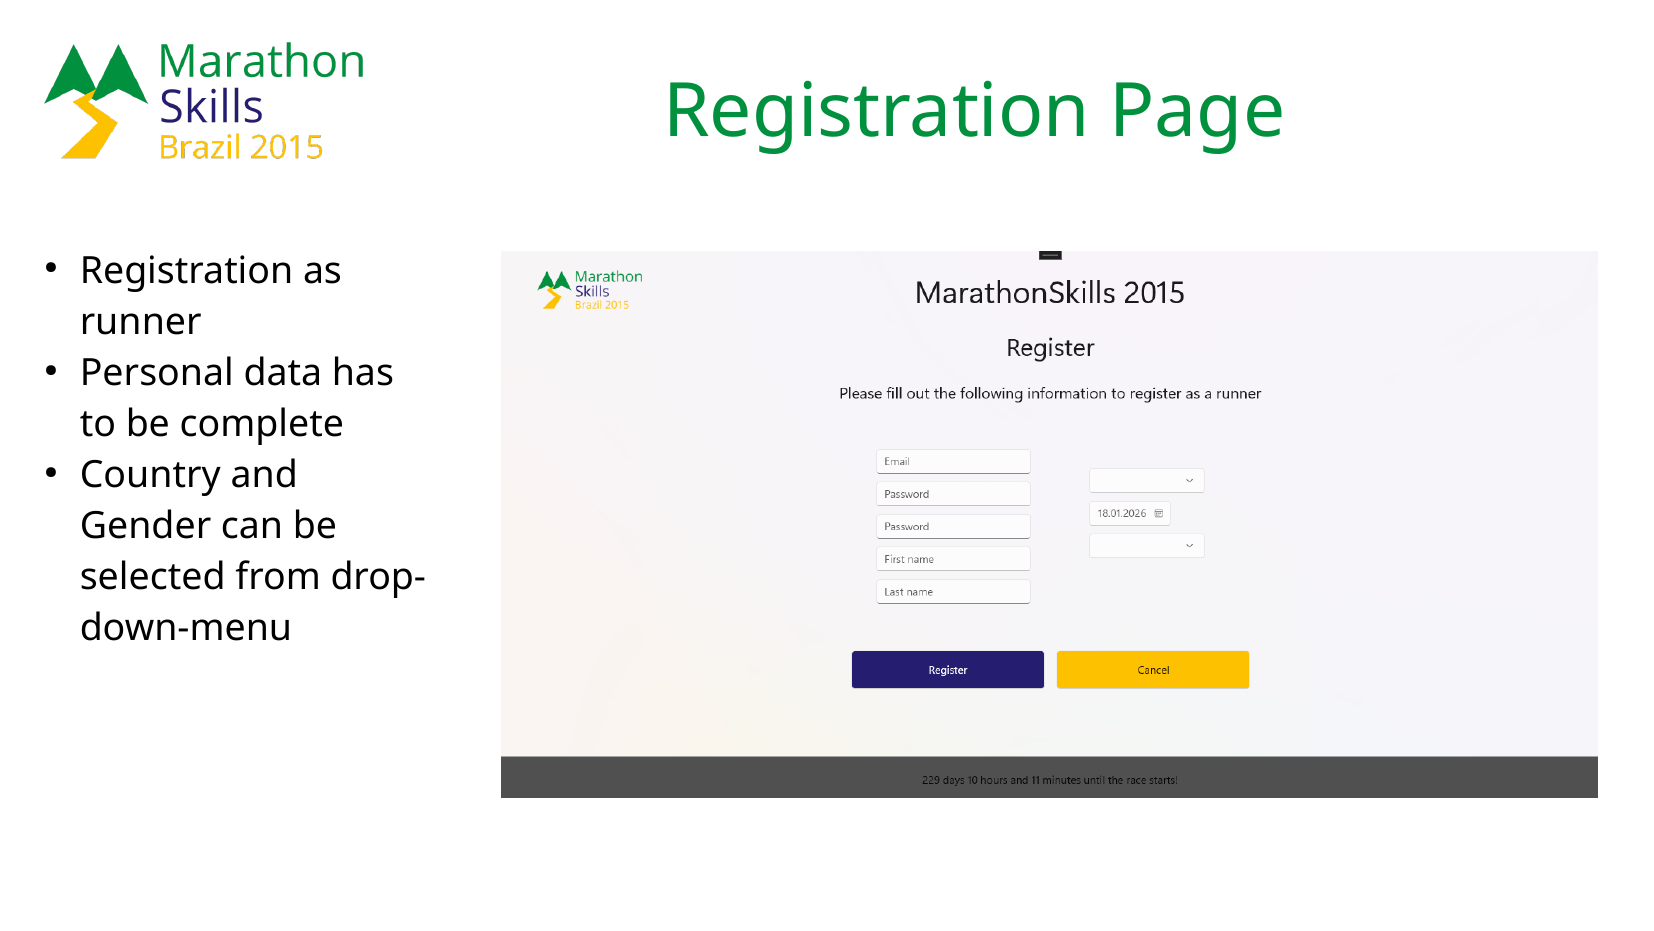

# Registration Page
Registration as runner
Personal data has to be complete
Country and Gender can be selected from drop-down-menu